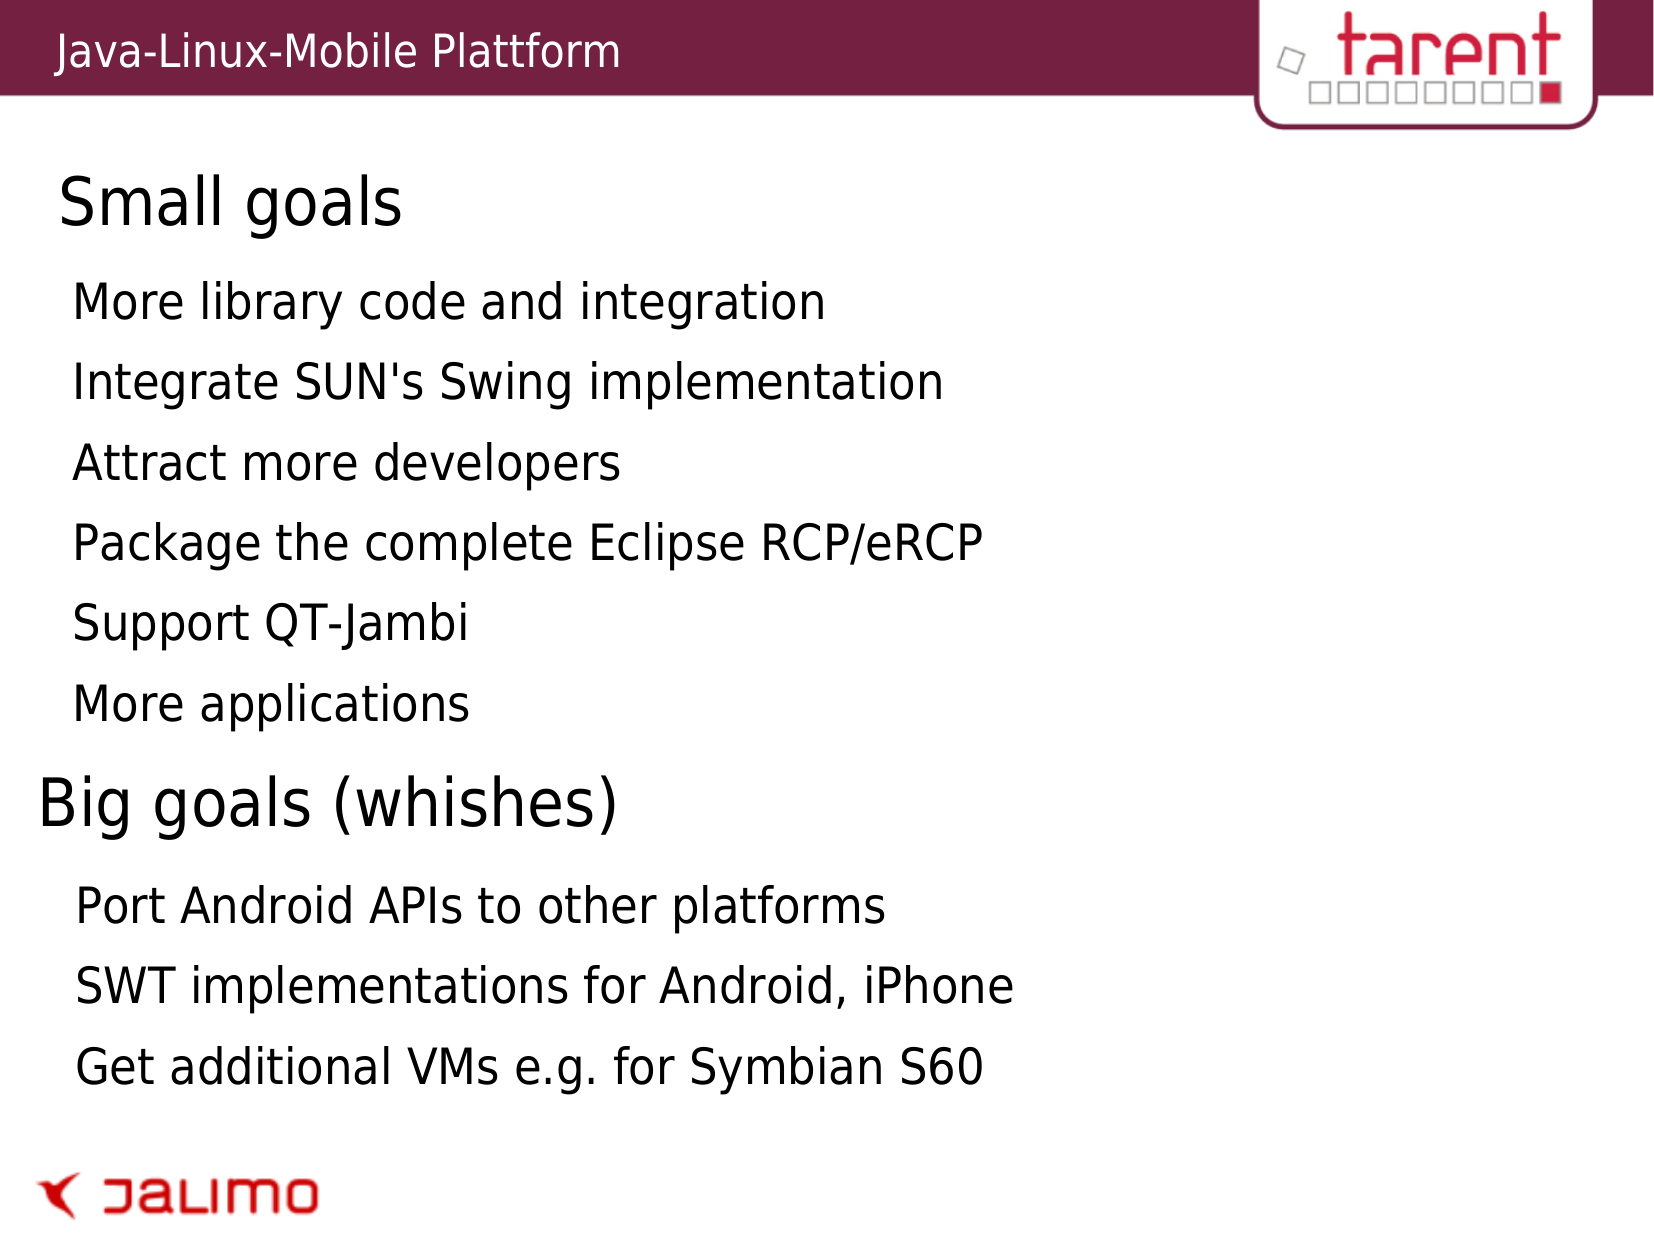

# Small goals
More library code and integration
Integrate SUN's Swing implementation
Attract more developers
Package the complete Eclipse RCP/eRCP
Support QT-Jambi
More applications
Big goals (whishes)
Port Android APIs to other platforms
SWT implementations for Android, iPhone
Get additional VMs e.g. for Symbian S60